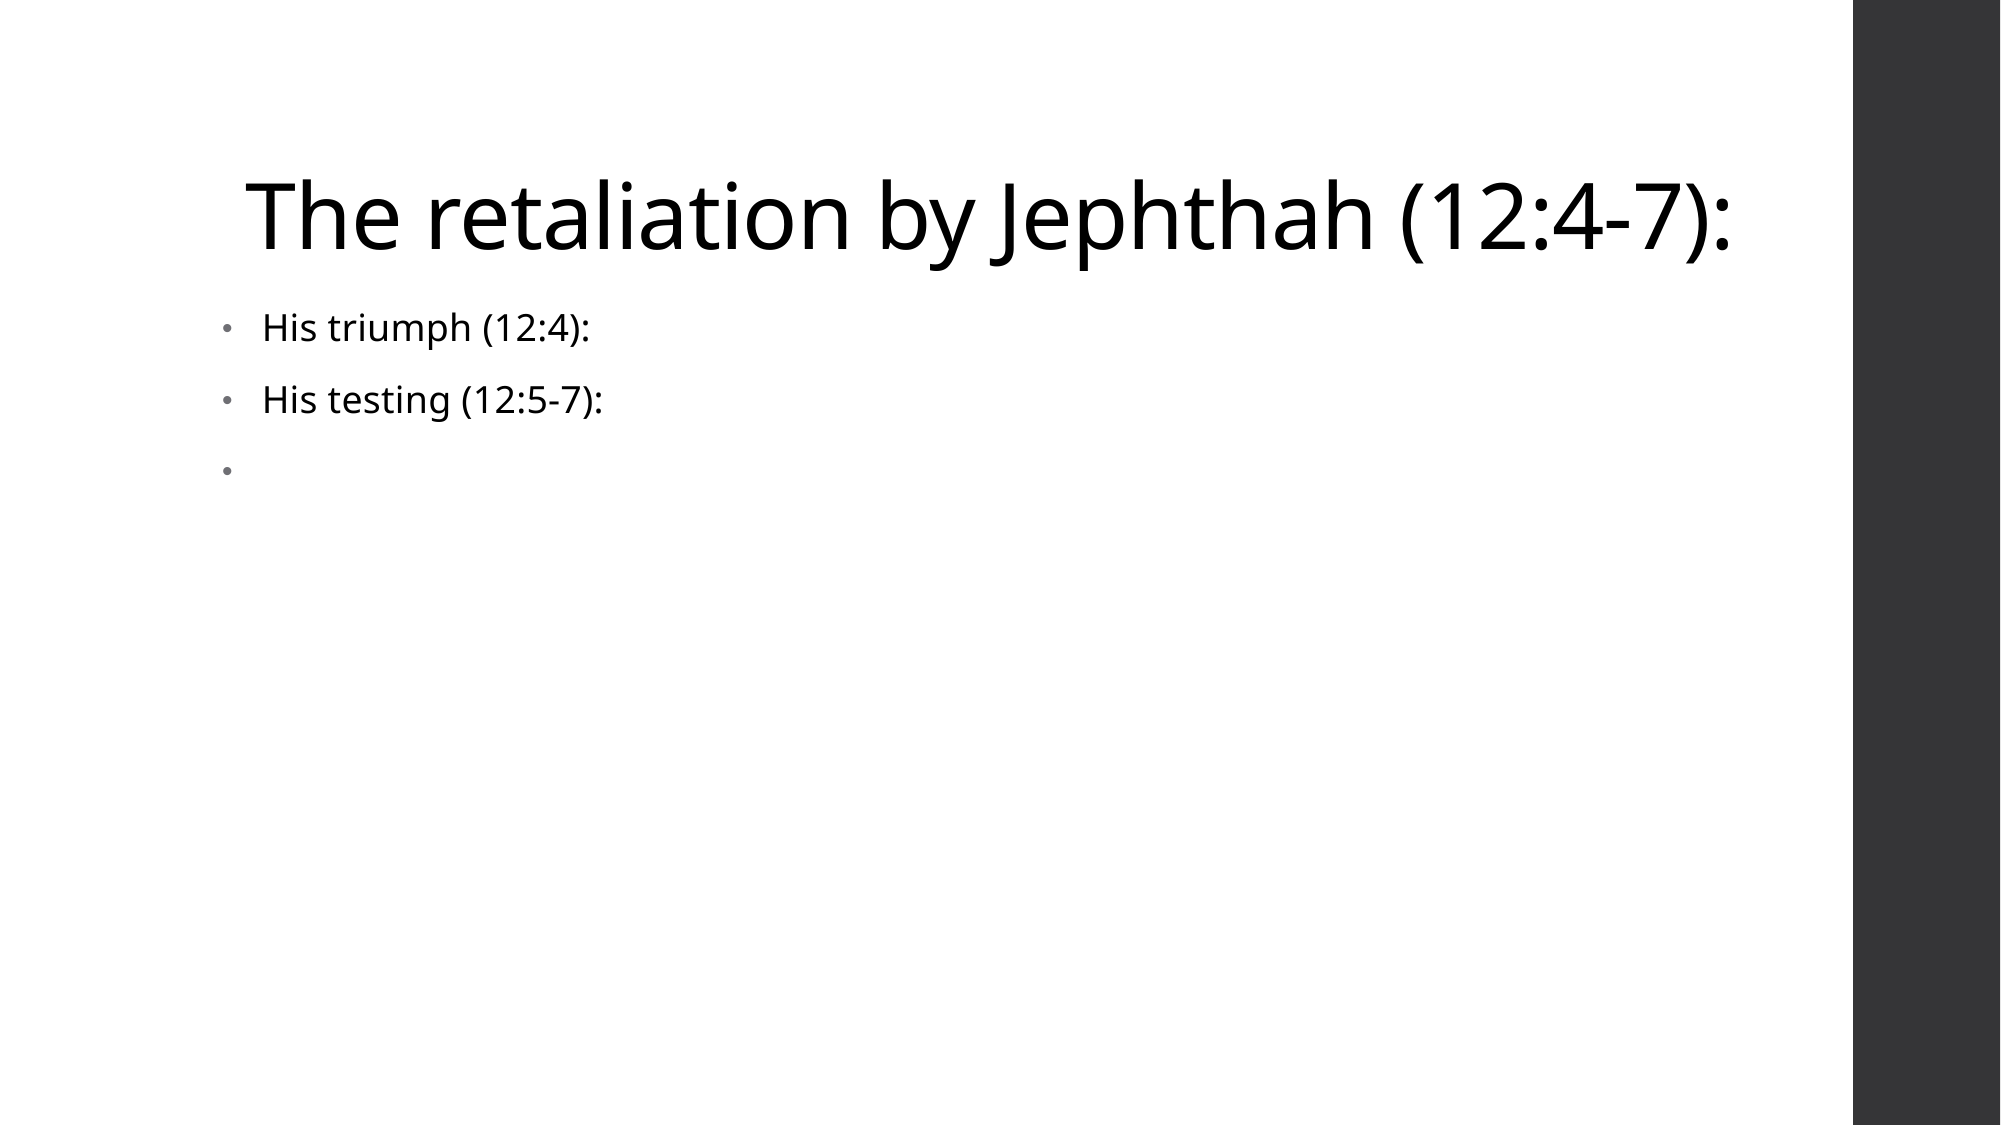

# The retaliation by Jephthah (12:4-7):
 His triumph (12:4):
 His testing (12:5-7):